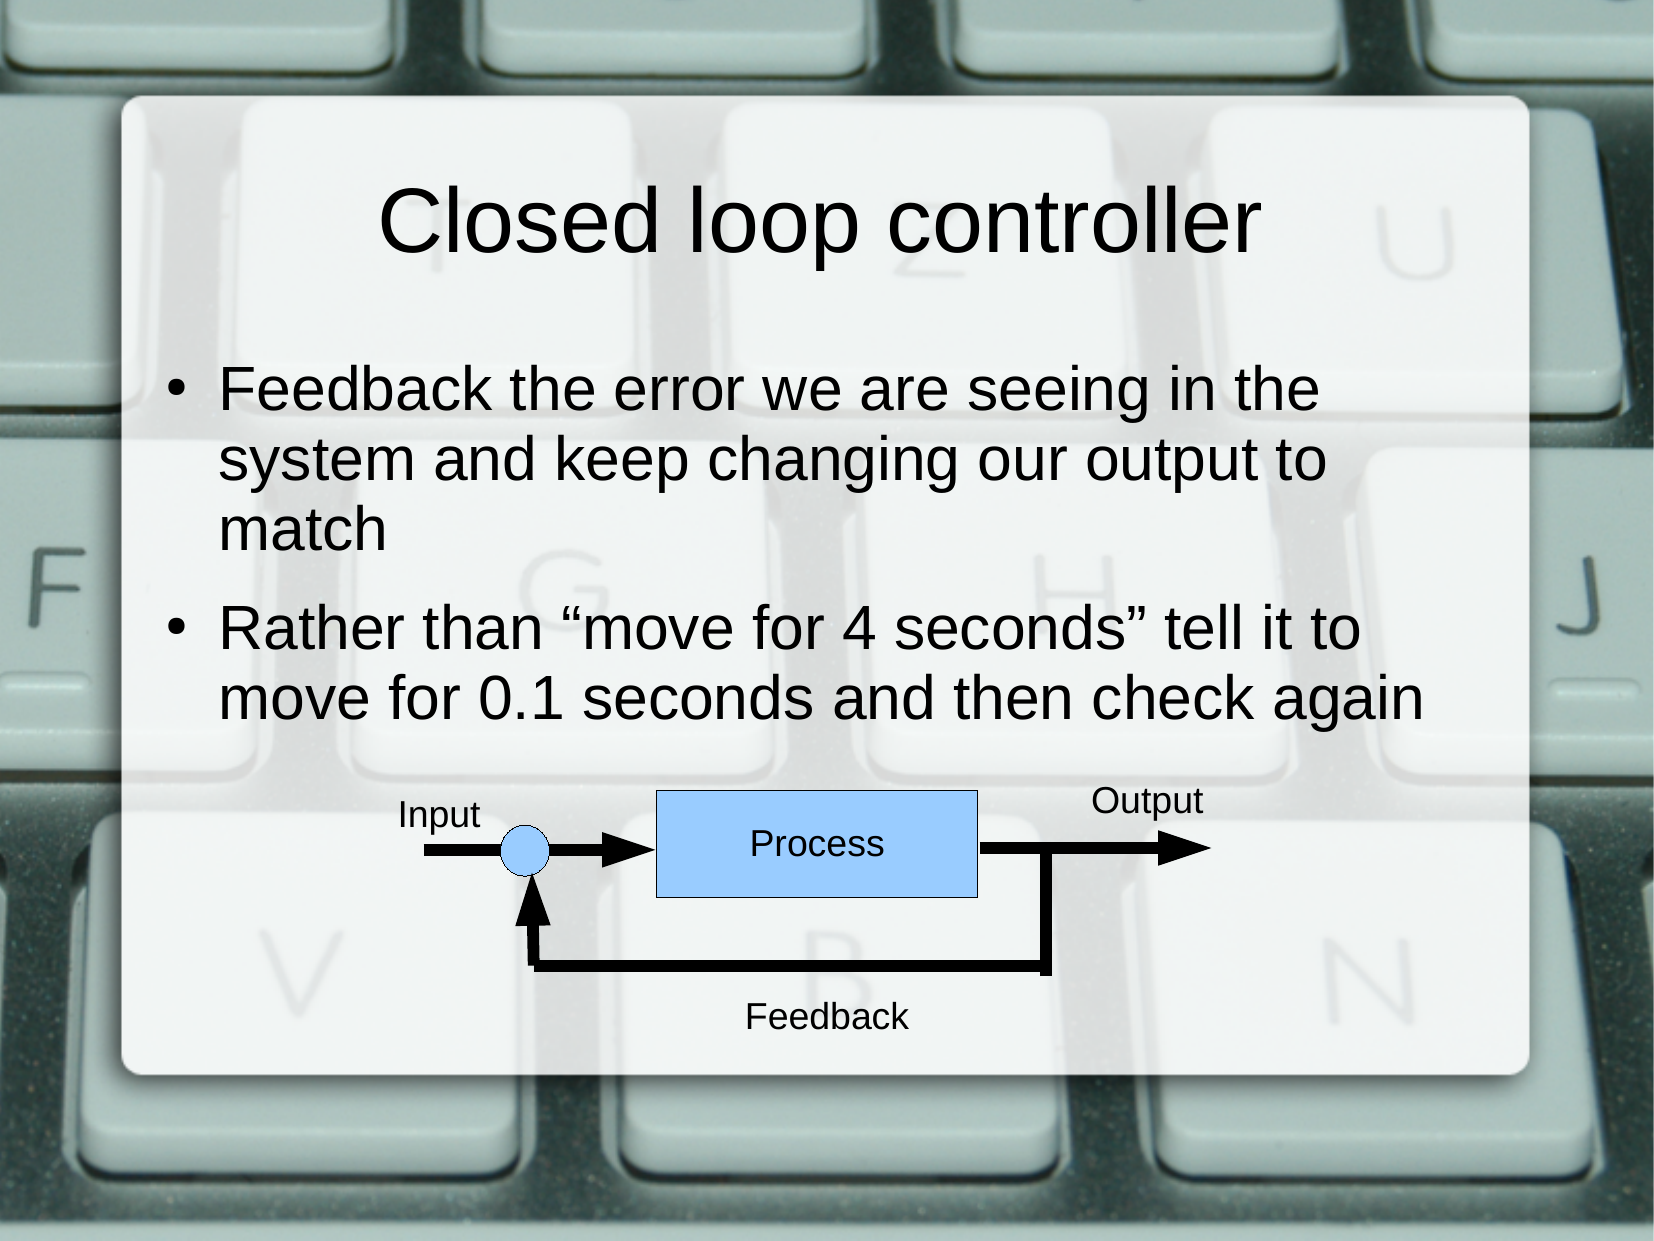

# Closed loop controller
Feedback the error we are seeing in the system and keep changing our output to match
Rather than “move for 4 seconds” tell it to move for 0.1 seconds and then check again
Output
Input
Process
Feedback